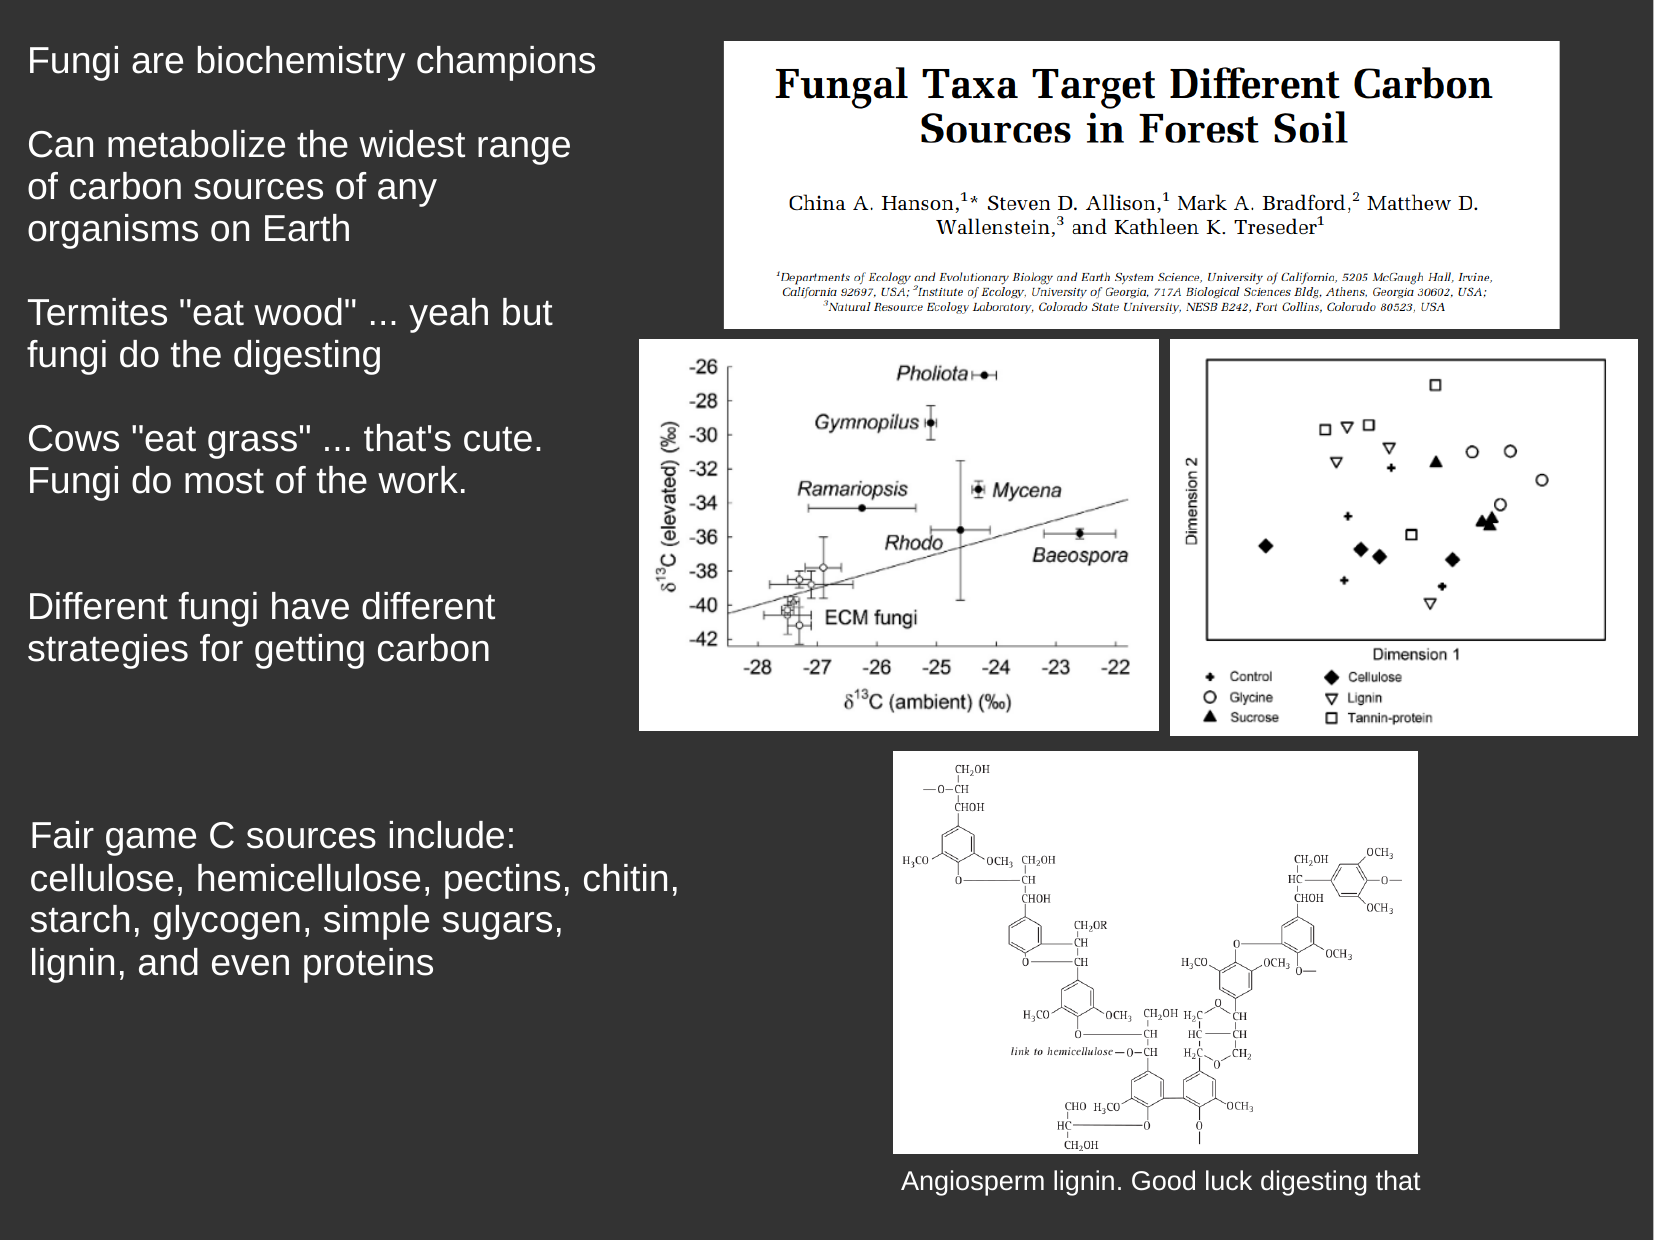

Fungi are biochemistry champions
Can metabolize the widest range of carbon sources of any organisms on Earth
Termites "eat wood" ... yeah but fungi do the digesting
Cows "eat grass" ... that's cute.
Fungi do most of the work.
Different fungi have different strategies for getting carbon
Fair game C sources include:
cellulose, hemicellulose, pectins, chitin,
starch, glycogen, simple sugars,
lignin, and even proteins
Angiosperm lignin. Good luck digesting that